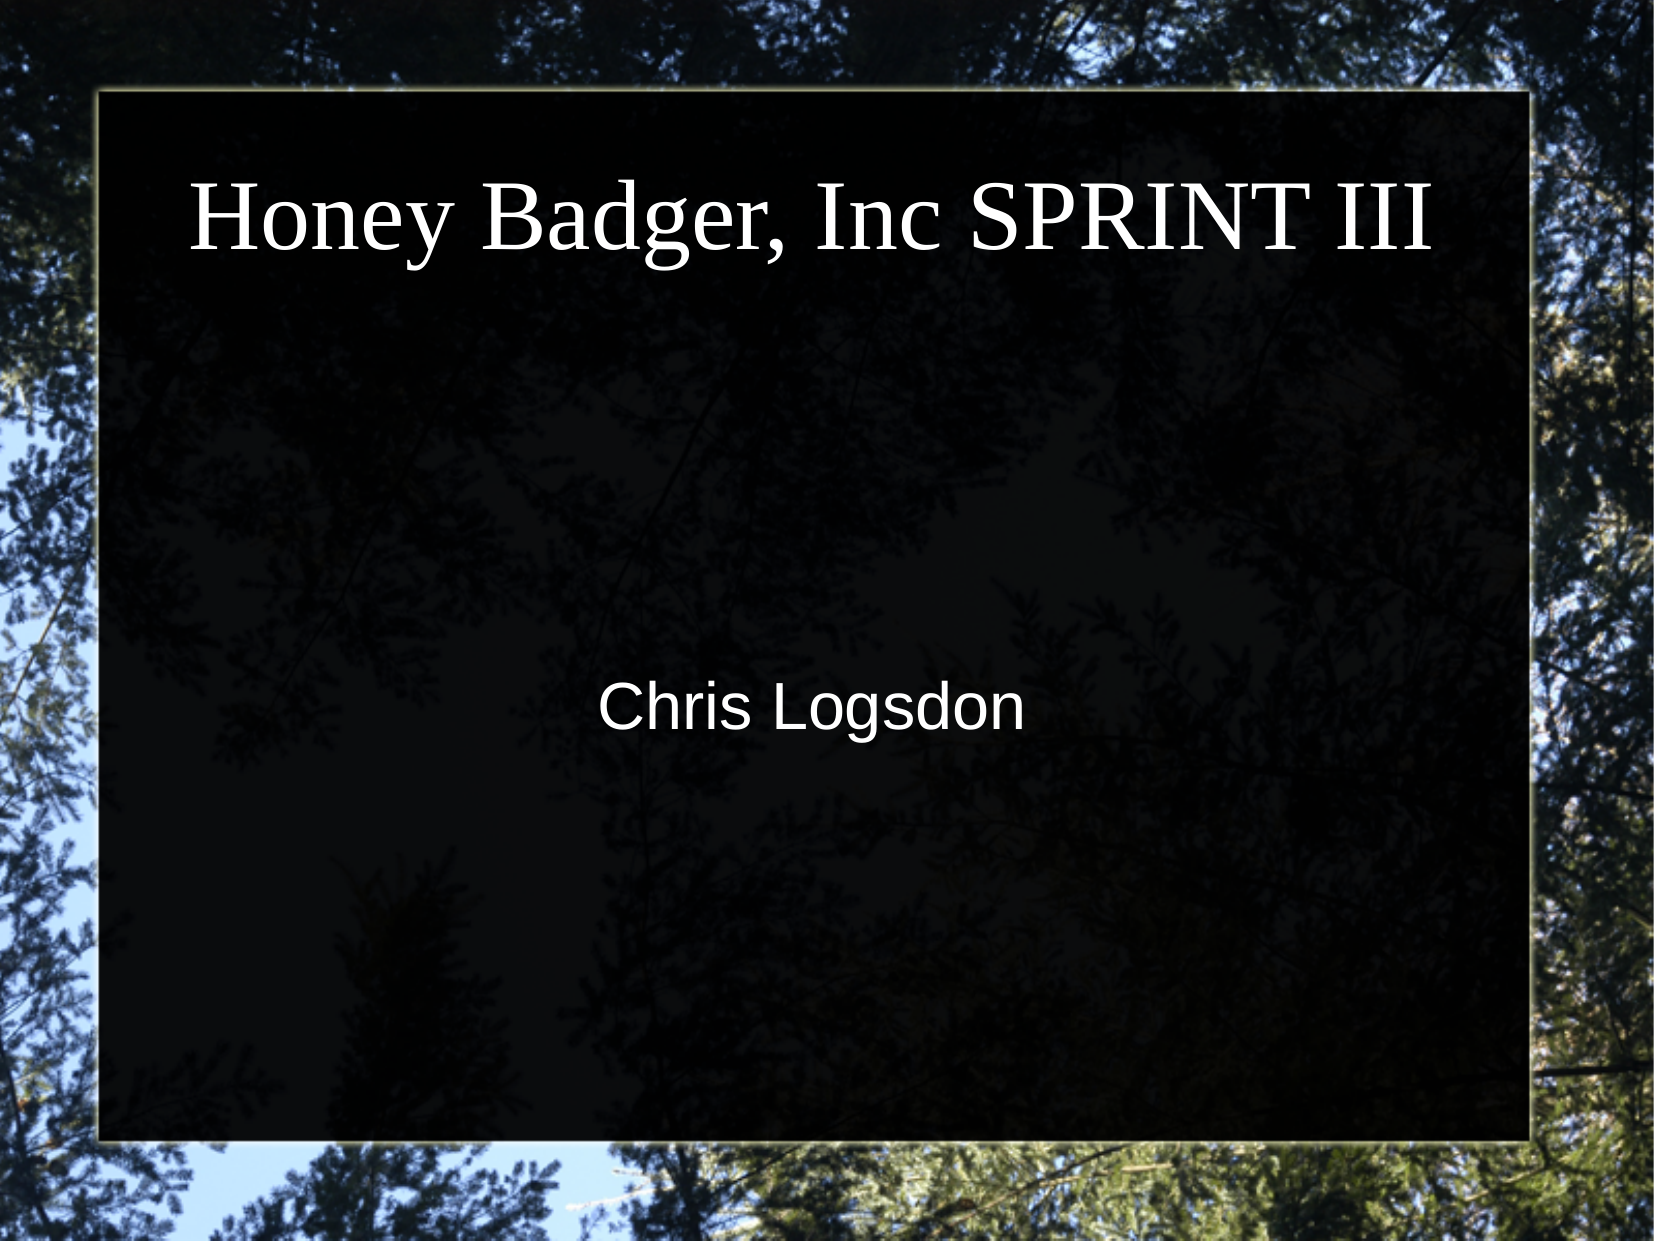

# Honey Badger, Inc SPRINT III
Chris Logsdon